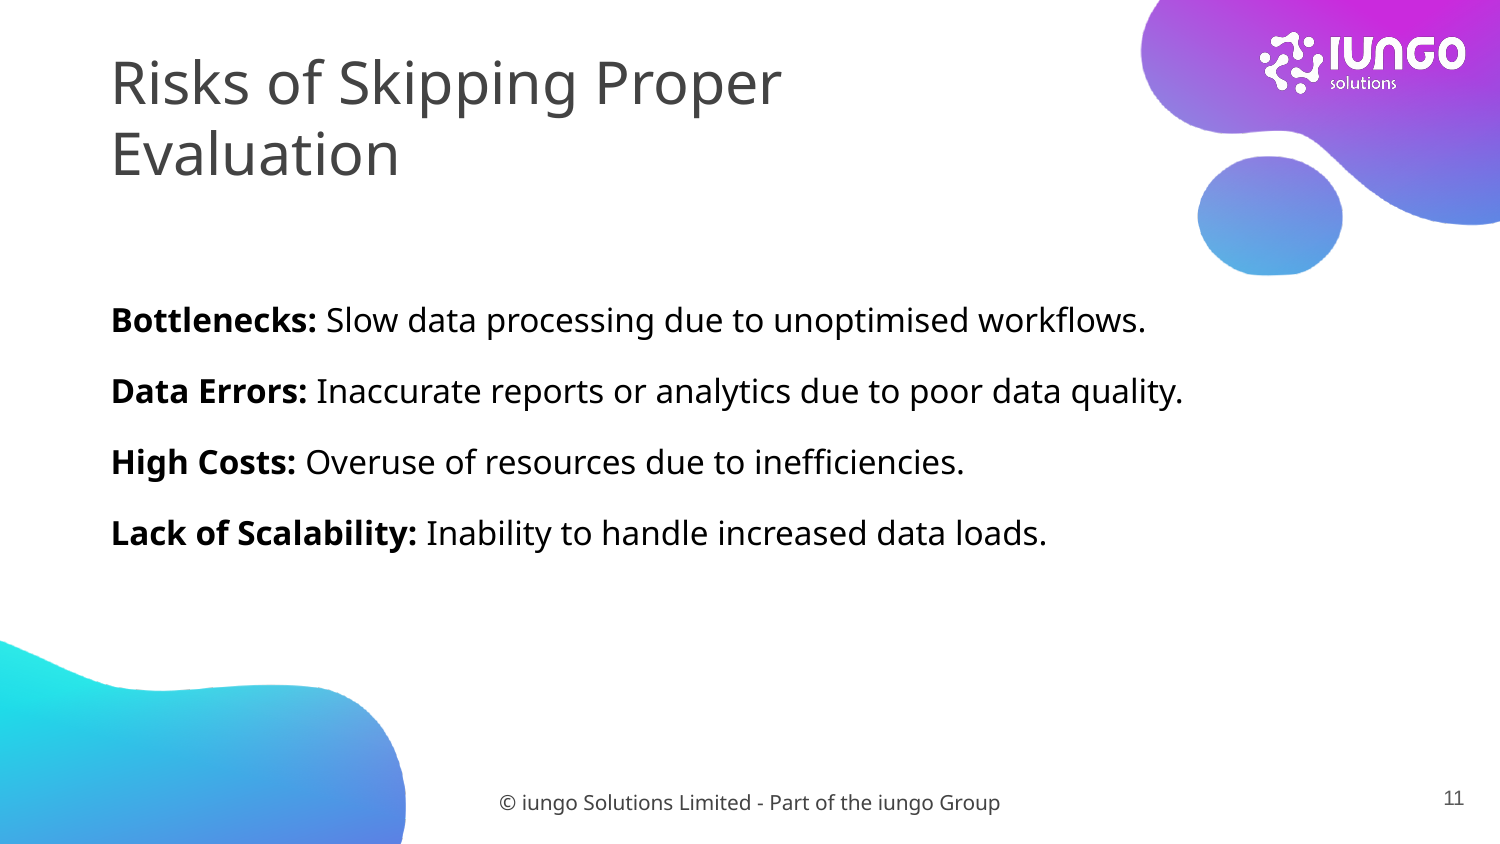

# Risks of Skipping Proper Evaluation
Bottlenecks: Slow data processing due to unoptimised workflows.
Data Errors: Inaccurate reports or analytics due to poor data quality.
High Costs: Overuse of resources due to inefficiencies.
Lack of Scalability: Inability to handle increased data loads.